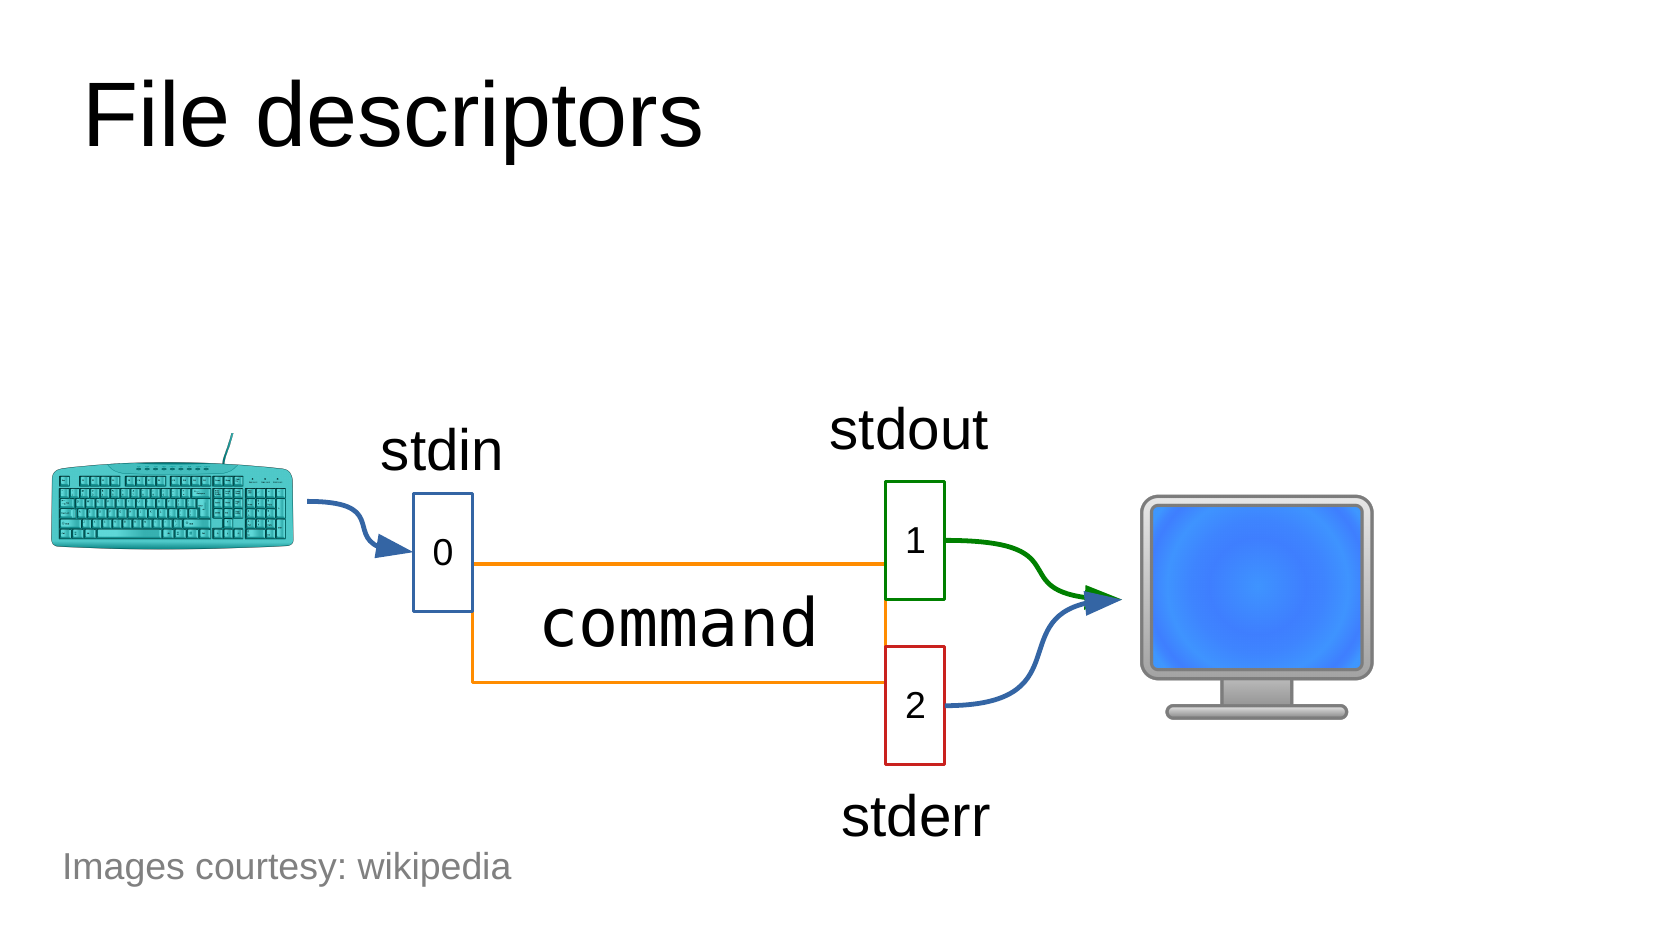

# File descriptors
stdout
stdin
1
0
command
2
stderr
Images courtesy: wikipedia